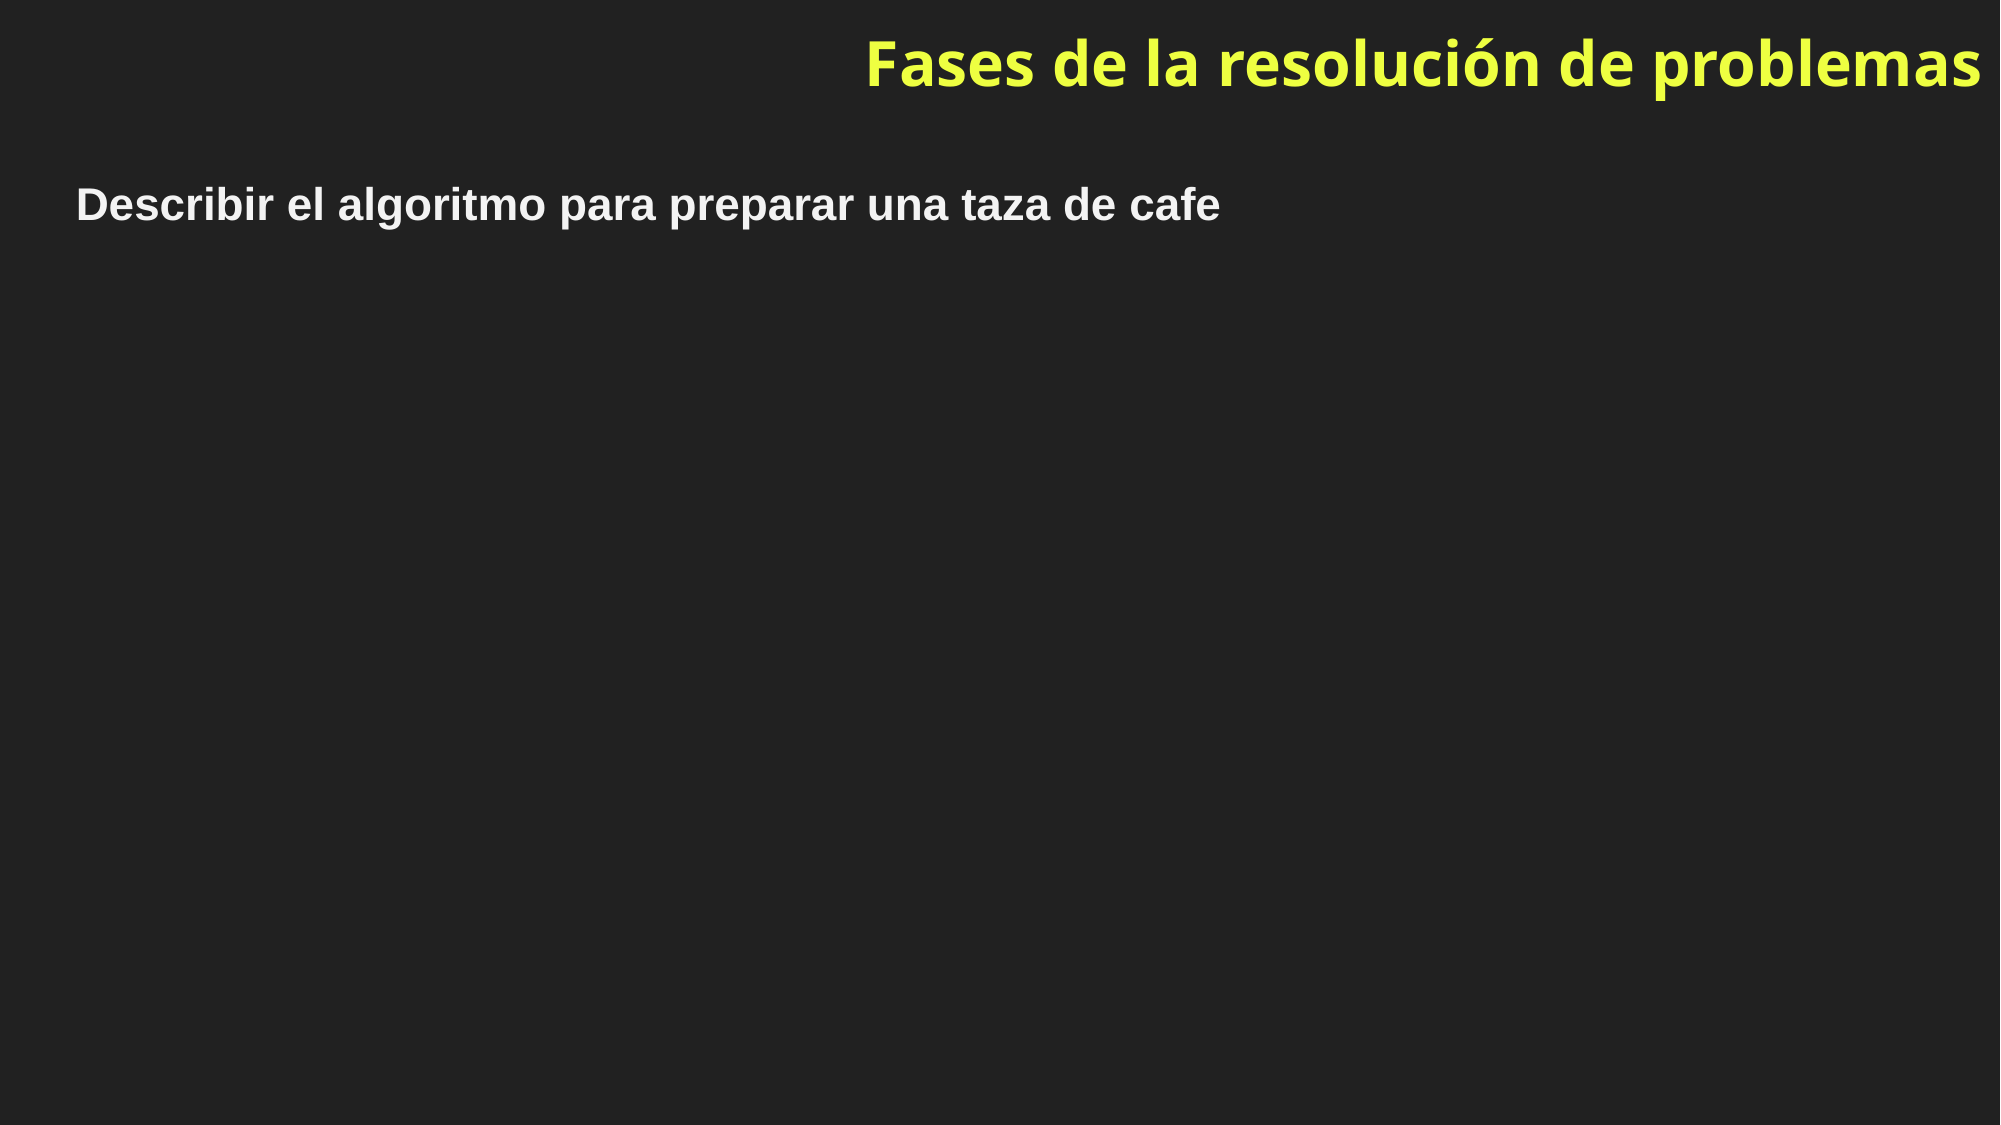

# Fases de la resolución de problemas
Describir el algoritmo para preparar una taza de cafe